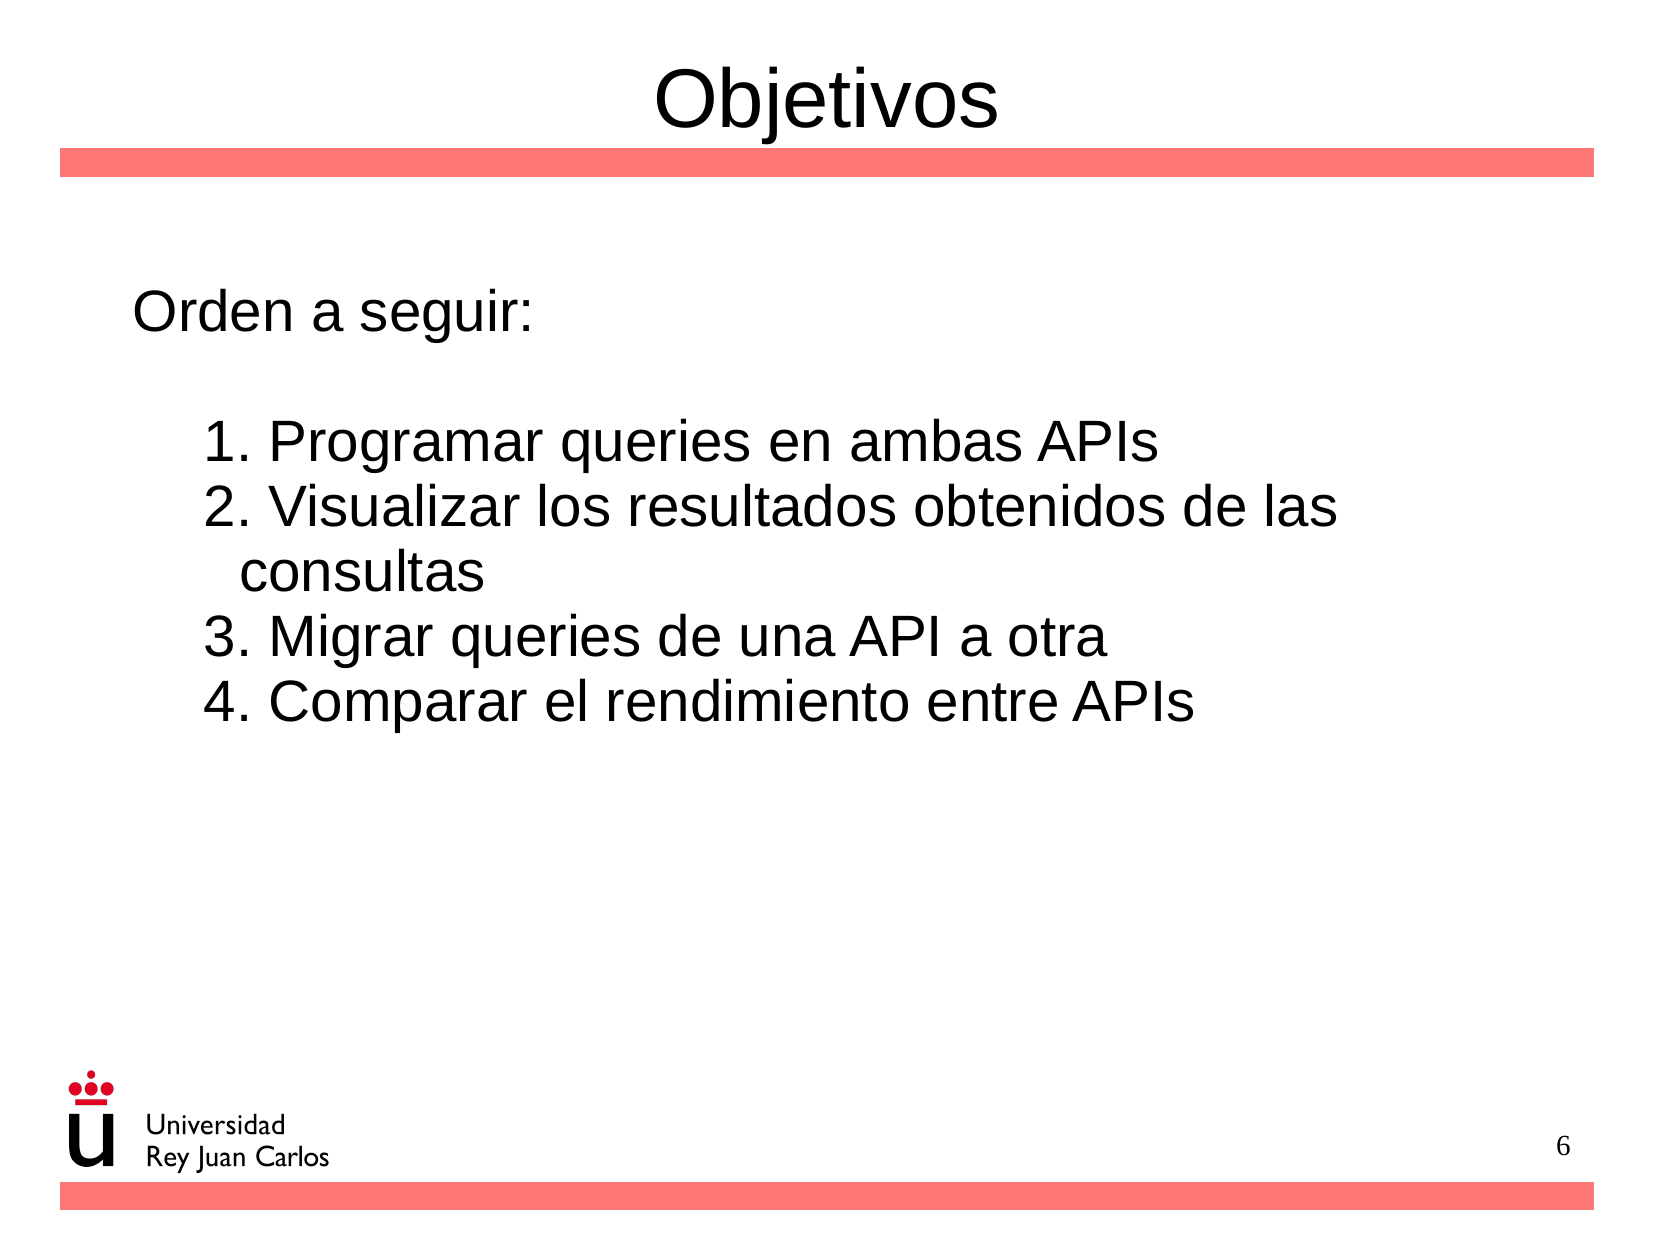

# Objetivos
Orden a seguir:
 Programar queries en ambas APIs
 Visualizar los resultados obtenidos de las consultas
 Migrar queries de una API a otra
 Comparar el rendimiento entre APIs
6